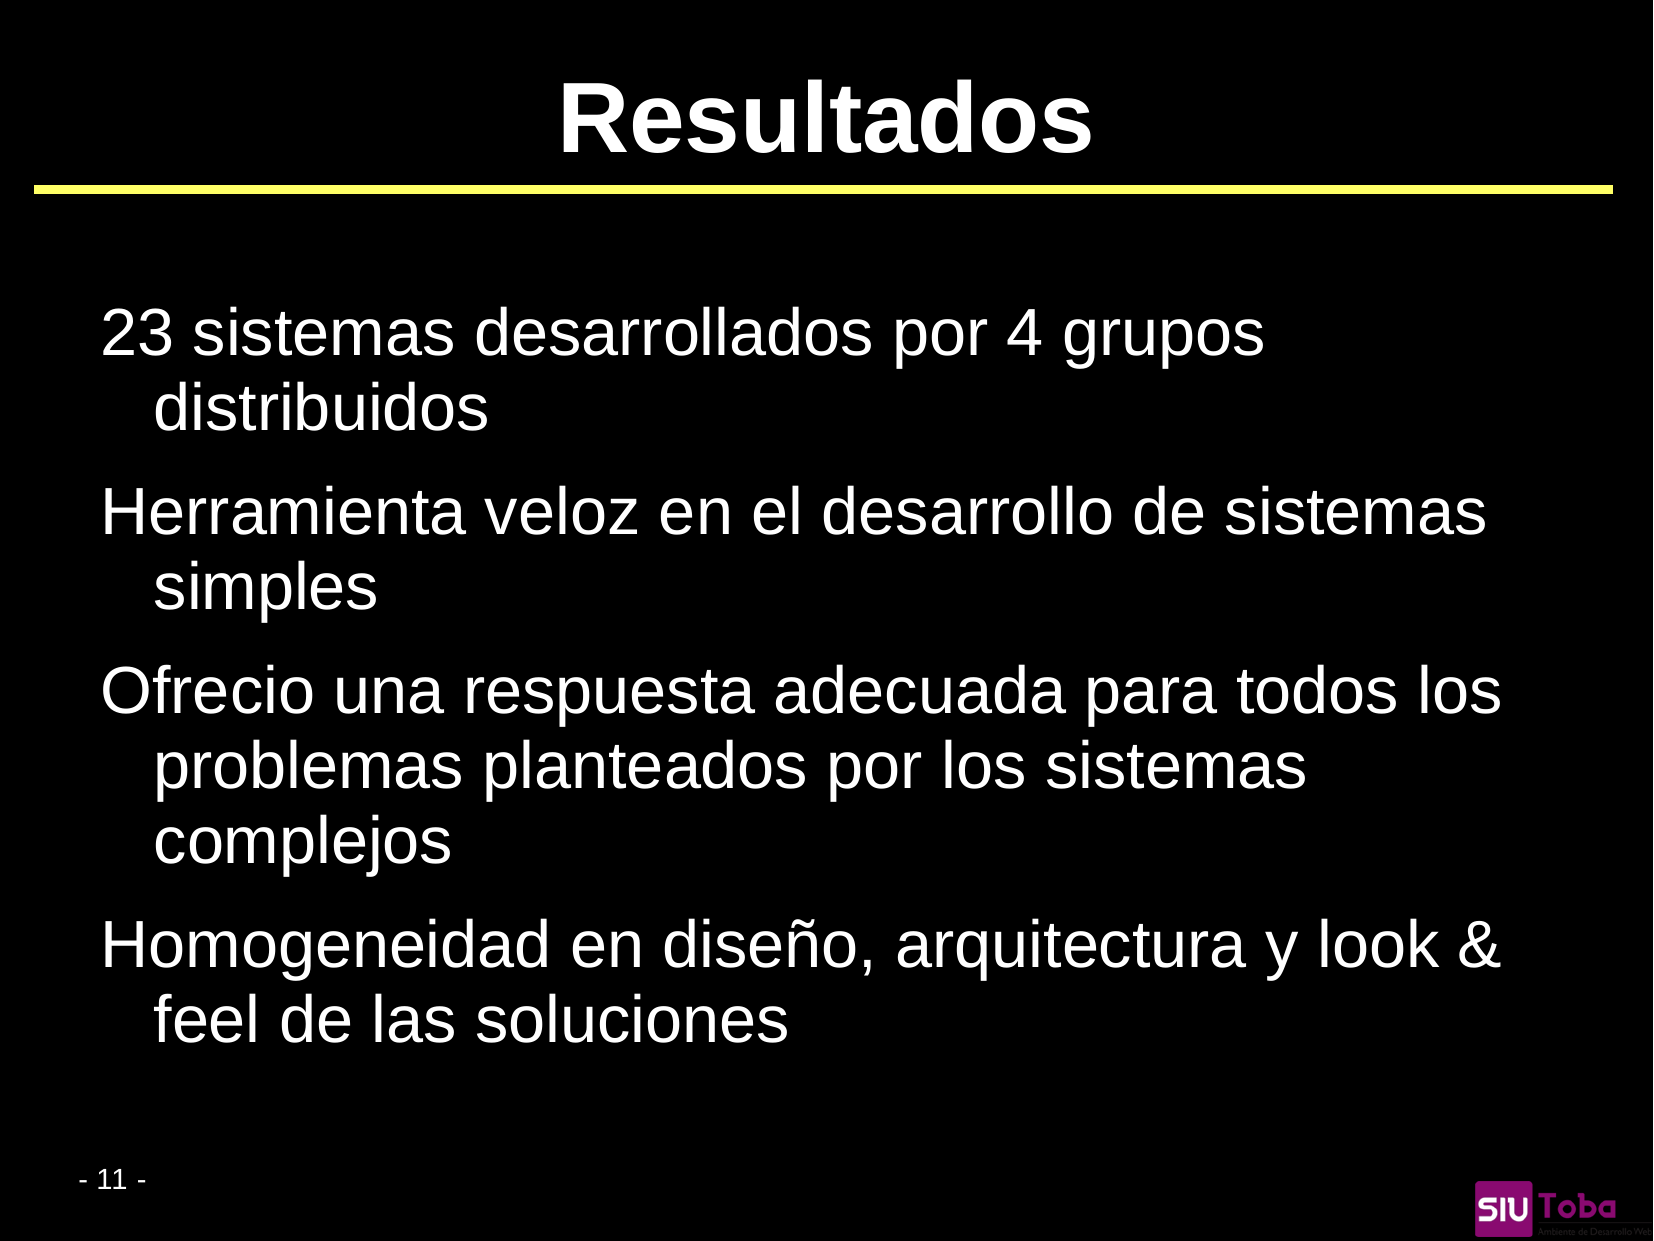

# Resultados
23 sistemas desarrollados por 4 grupos distribuidos
Herramienta veloz en el desarrollo de sistemas simples
Ofrecio una respuesta adecuada para todos los problemas planteados por los sistemas complejos
Homogeneidad en diseño, arquitectura y look & feel de las soluciones
11